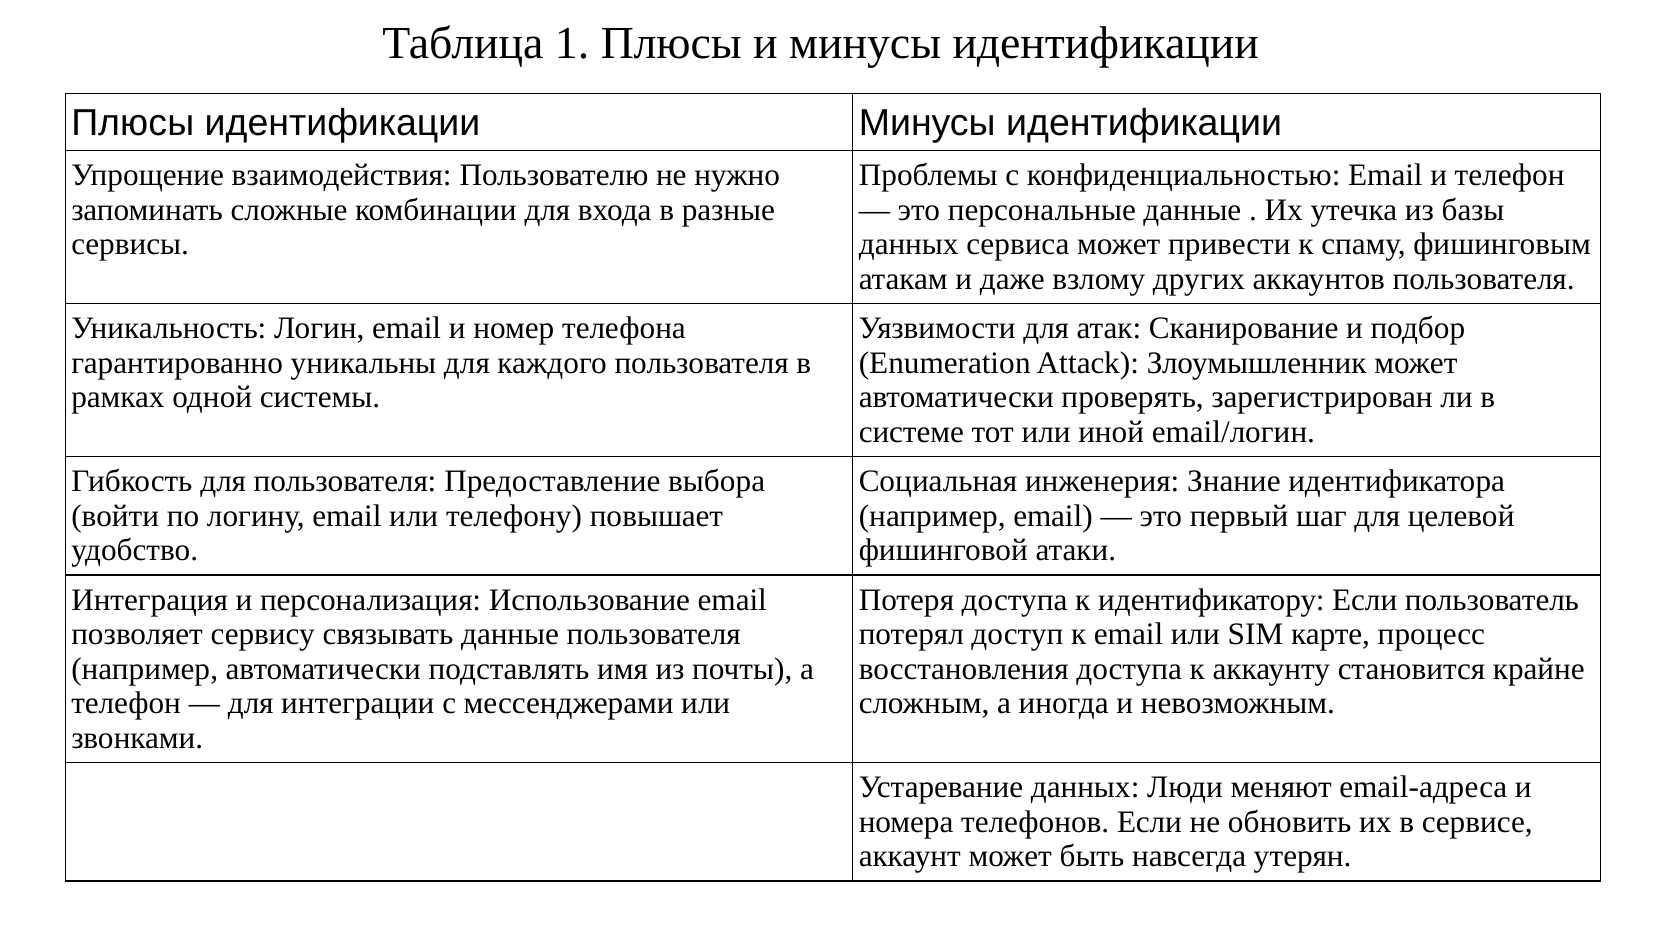

Таблица 1. Плюсы и минусы идентификации
| Плюсы идентификации | Минусы идентификации |
| --- | --- |
| Упрощение взаимодействия: Пользователю не нужно запоминать сложные комбинации для входа в разные сервисы. | Проблемы с конфиденциальностью: Email и телефон — это персональные данные . Их утечка из базы данных сервиса может привести к спаму, фишинговым атакам и даже взлому других аккаунтов пользователя. |
| Уникальность: Логин, email и номер телефона гарантированно уникальны для каждого пользователя в рамках одной системы. | Уязвимости для атак: Сканирование и подбор (Enumeration Attack): Злоумышленник может автоматически проверять, зарегистрирован ли в системе тот или иной email/логин. |
| Гибкость для пользователя: Предоставление выбора (войти по логину, email или телефону) повышает удобство. | Социальная инженерия: Знание идентификатора (например, email) — это первый шаг для целевой фишинговой атаки. |
| Интеграция и персонализация: Использование email позволяет сервису связывать данные пользователя (например, автоматически подставлять имя из почты), а телефон — для интеграции с мессенджерами или звонками. | Потеря доступа к идентификатору: Если пользователь потерял доступ к email или SIM карте, процесс восстановления доступа к аккаунту становится крайне сложным, а иногда и невозможным. |
| | Устаревание данных: Люди меняют email-адреса и номера телефонов. Если не обновить их в сервисе, аккаунт может быть навсегда утерян. |